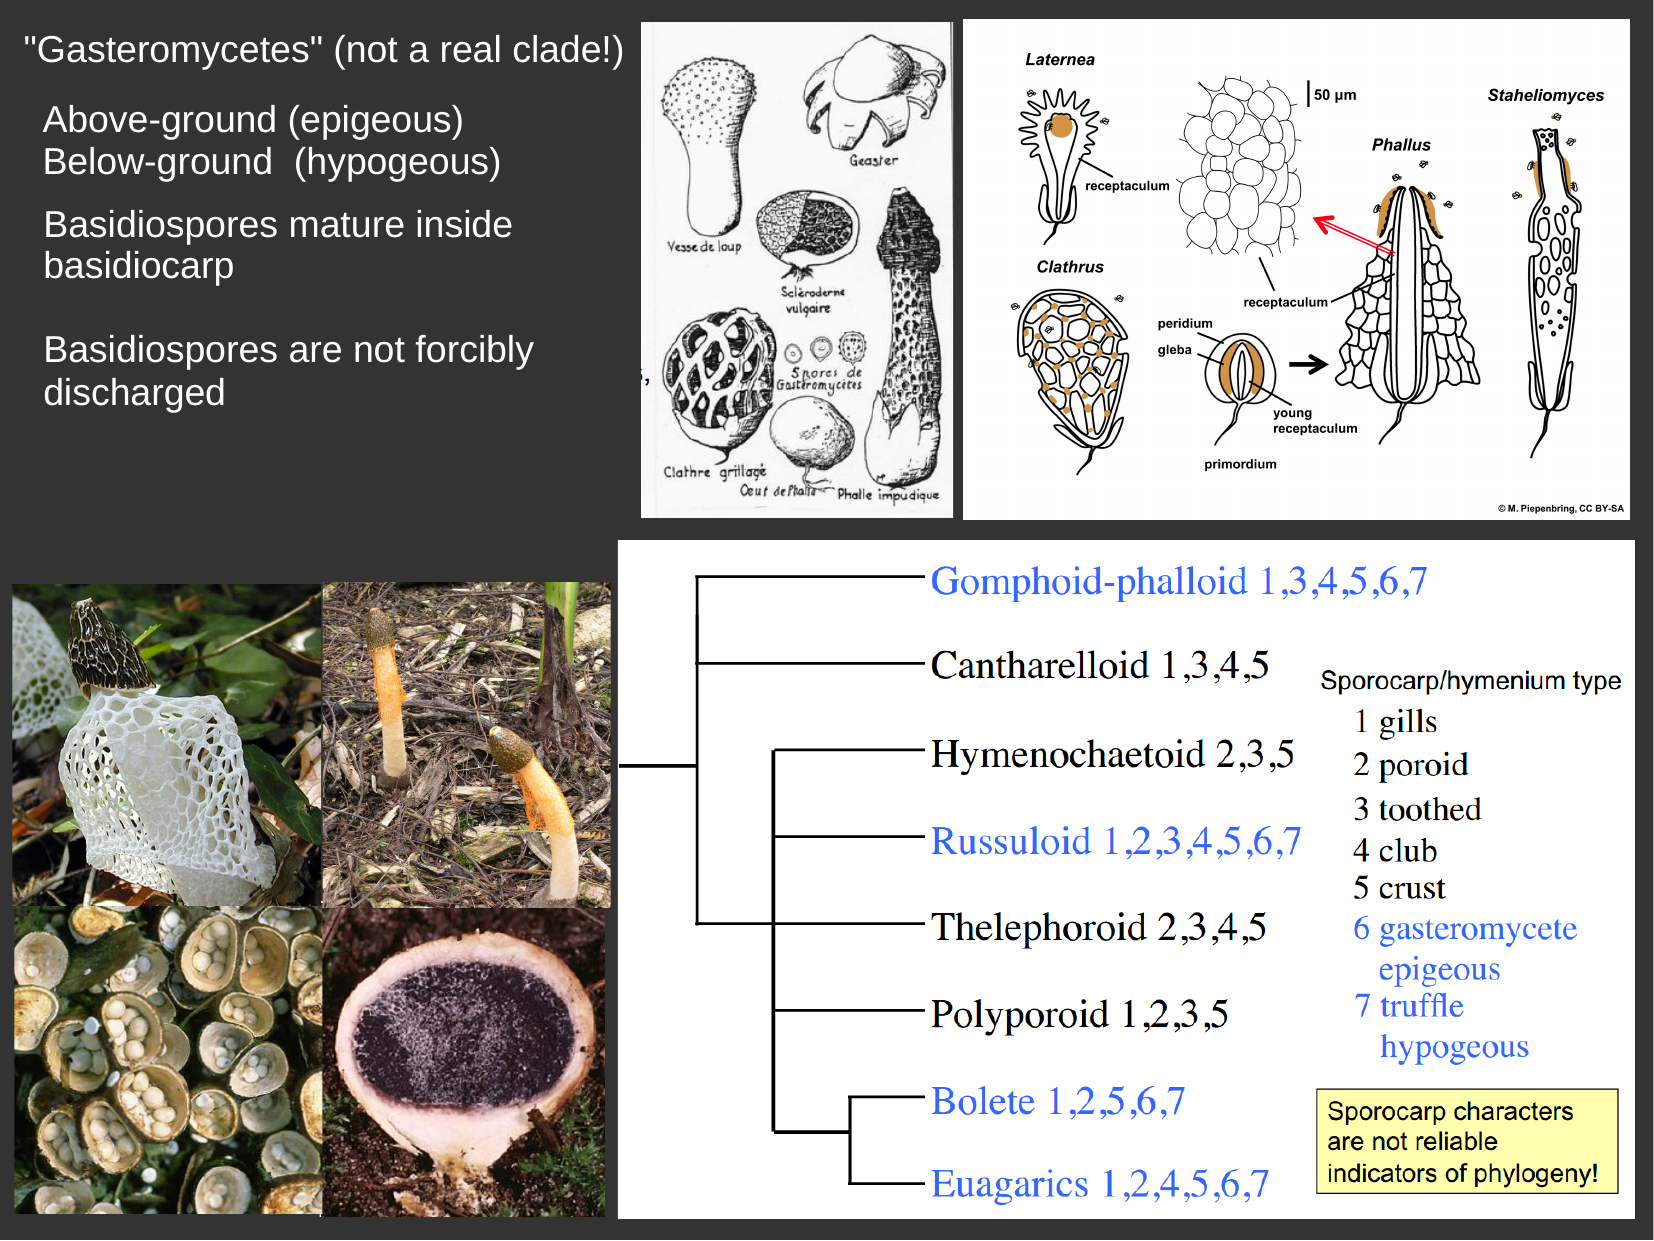

"Gasteromycetes" (not a real clade!)
Above-ground (epigeous)
Below-ground (hypogeous)
Basidiospores mature inside
basidiocarp
Basidiospores are not forcibly
discharged